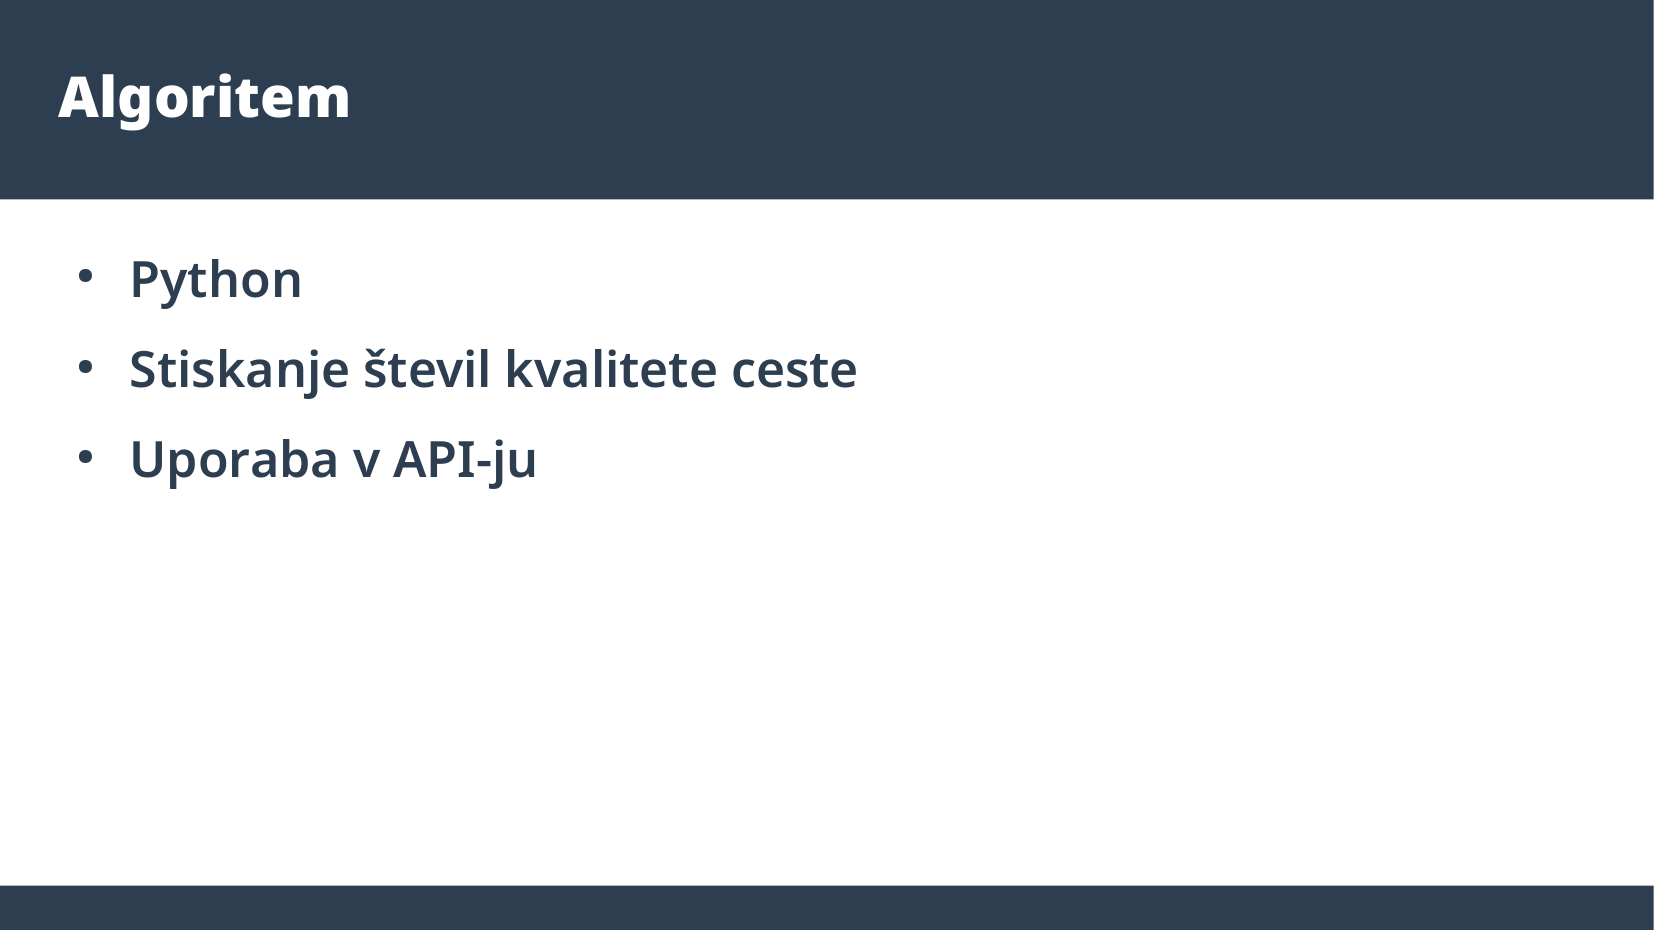

# Algoritem
Python
Stiskanje števil kvalitete ceste
Uporaba v API-ju